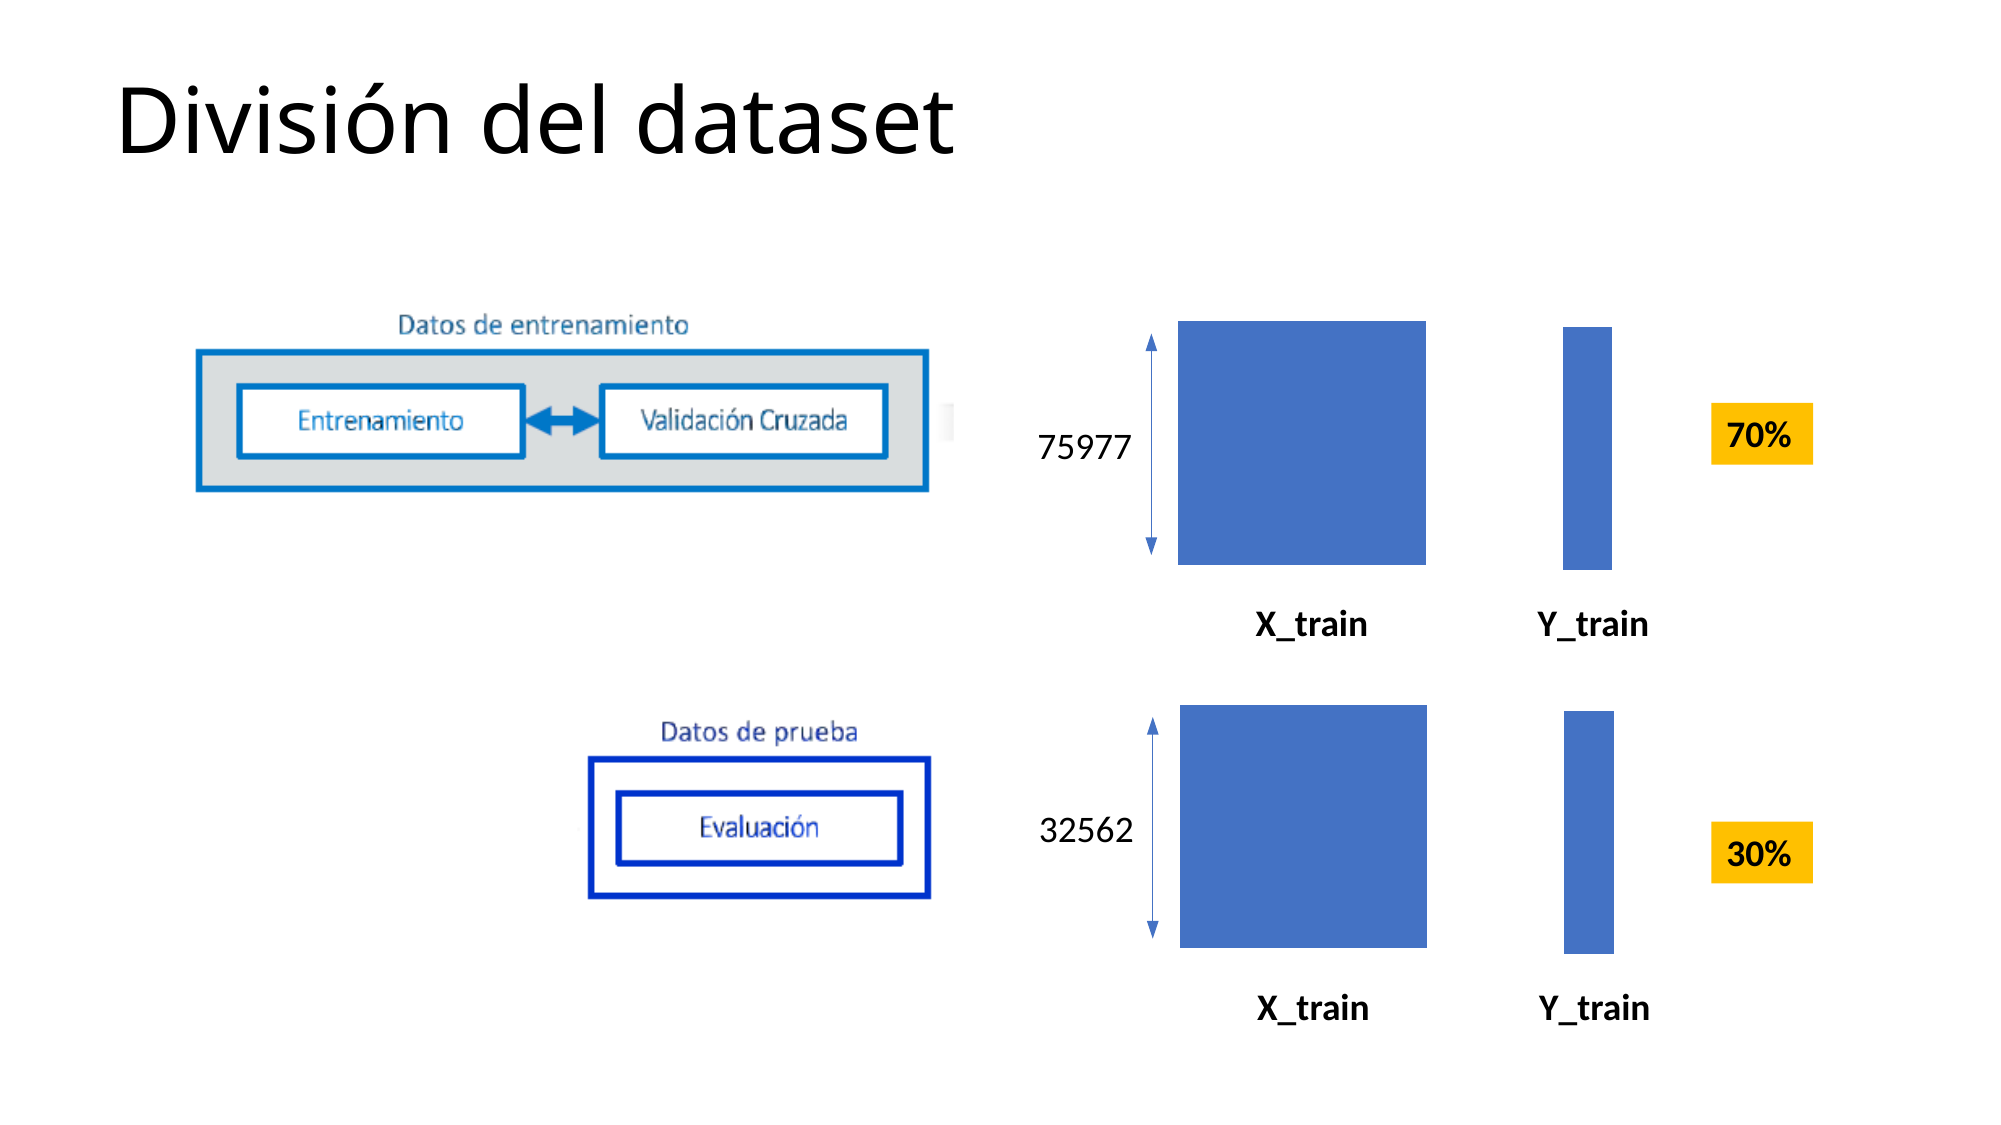

División del dataset
| | | | | |
| --- | --- | --- | --- | --- |
| | | | | |
| | | | | |
| | | | | |
| |
| --- |
| |
| |
| |
70%
75977
X_train
Y_train
| | | | | |
| --- | --- | --- | --- | --- |
| | | | | |
| | | | | |
| | | | | |
| |
| --- |
| |
| |
| |
32562
30%
X_train
Y_train